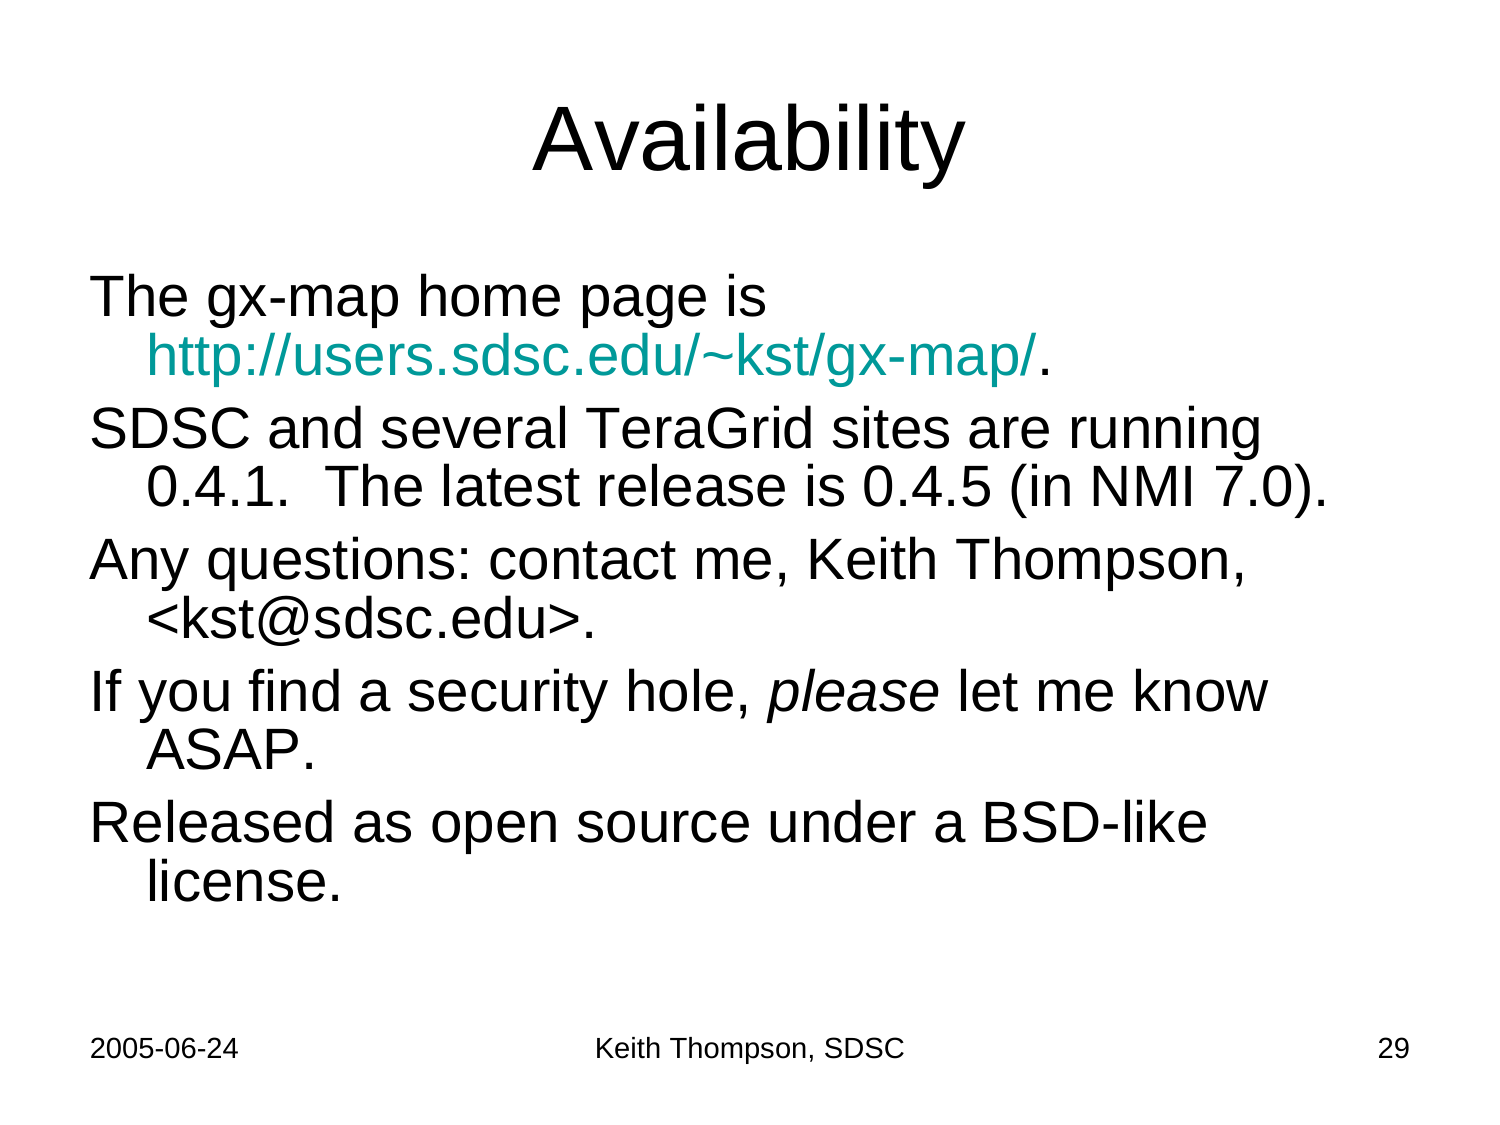

# Availability
The gx-map home page is http://users.sdsc.edu/~kst/gx-map/.
SDSC and several TeraGrid sites are running 0.4.1. The latest release is 0.4.5 (in NMI 7.0).
Any questions: contact me, Keith Thompson, <kst@sdsc.edu>.
If you find a security hole, please let me know ASAP.
Released as open source under a BSD-like license.
2005-06-24
Keith Thompson, SDSC
29